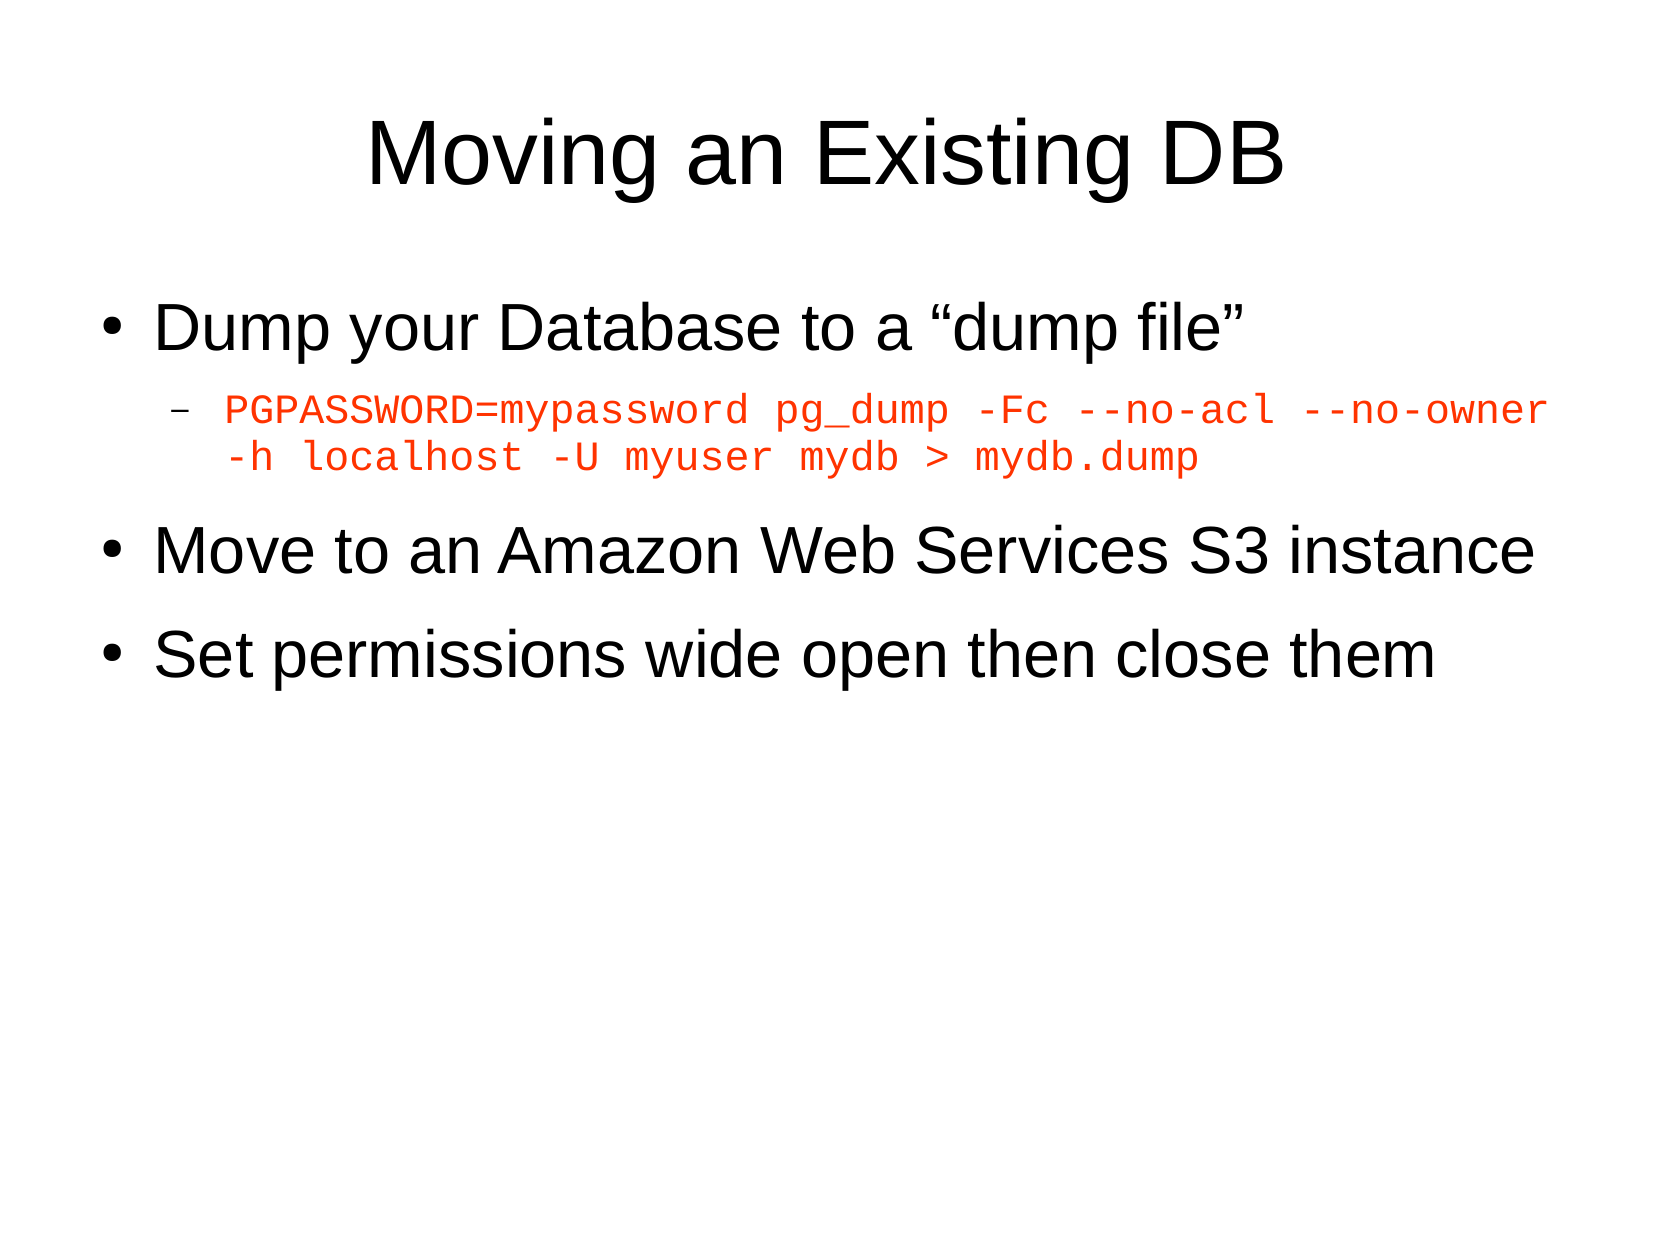

# Moving an Existing DB
Dump your Database to a “dump file”
PGPASSWORD=mypassword pg_dump -Fc --no-acl --no-owner -h localhost -U myuser mydb > mydb.dump
Move to an Amazon Web Services S3 instance
Set permissions wide open then close them